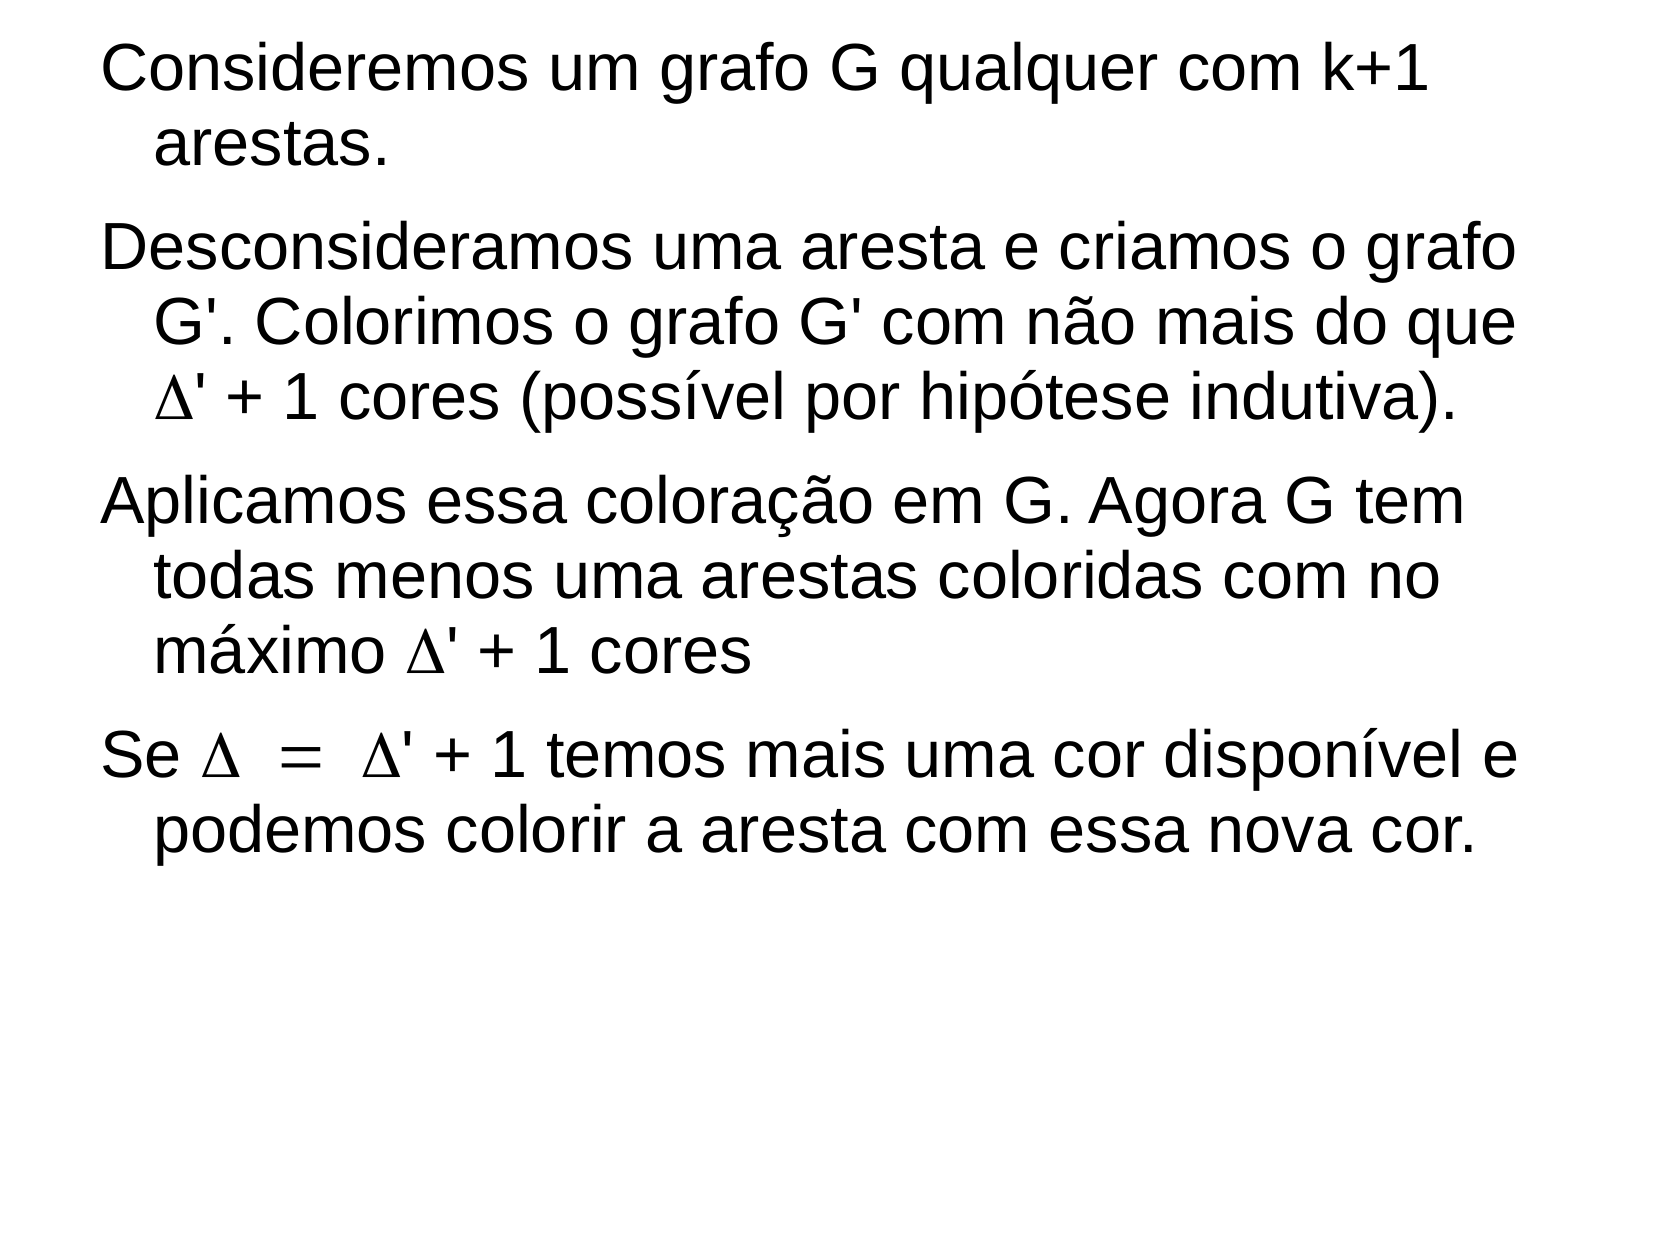

# Consideremos um grafo G qualquer com k+1 arestas.
Desconsideramos uma aresta e criamos o grafo G'. Colorimos o grafo G' com não mais do que ' + 1 cores (possível por hipótese indutiva).
Aplicamos essa coloração em G. Agora G tem todas menos uma arestas coloridas com no máximo ' + 1 cores
Se  = ' + 1 temos mais uma cor disponível e podemos colorir a aresta com essa nova cor.